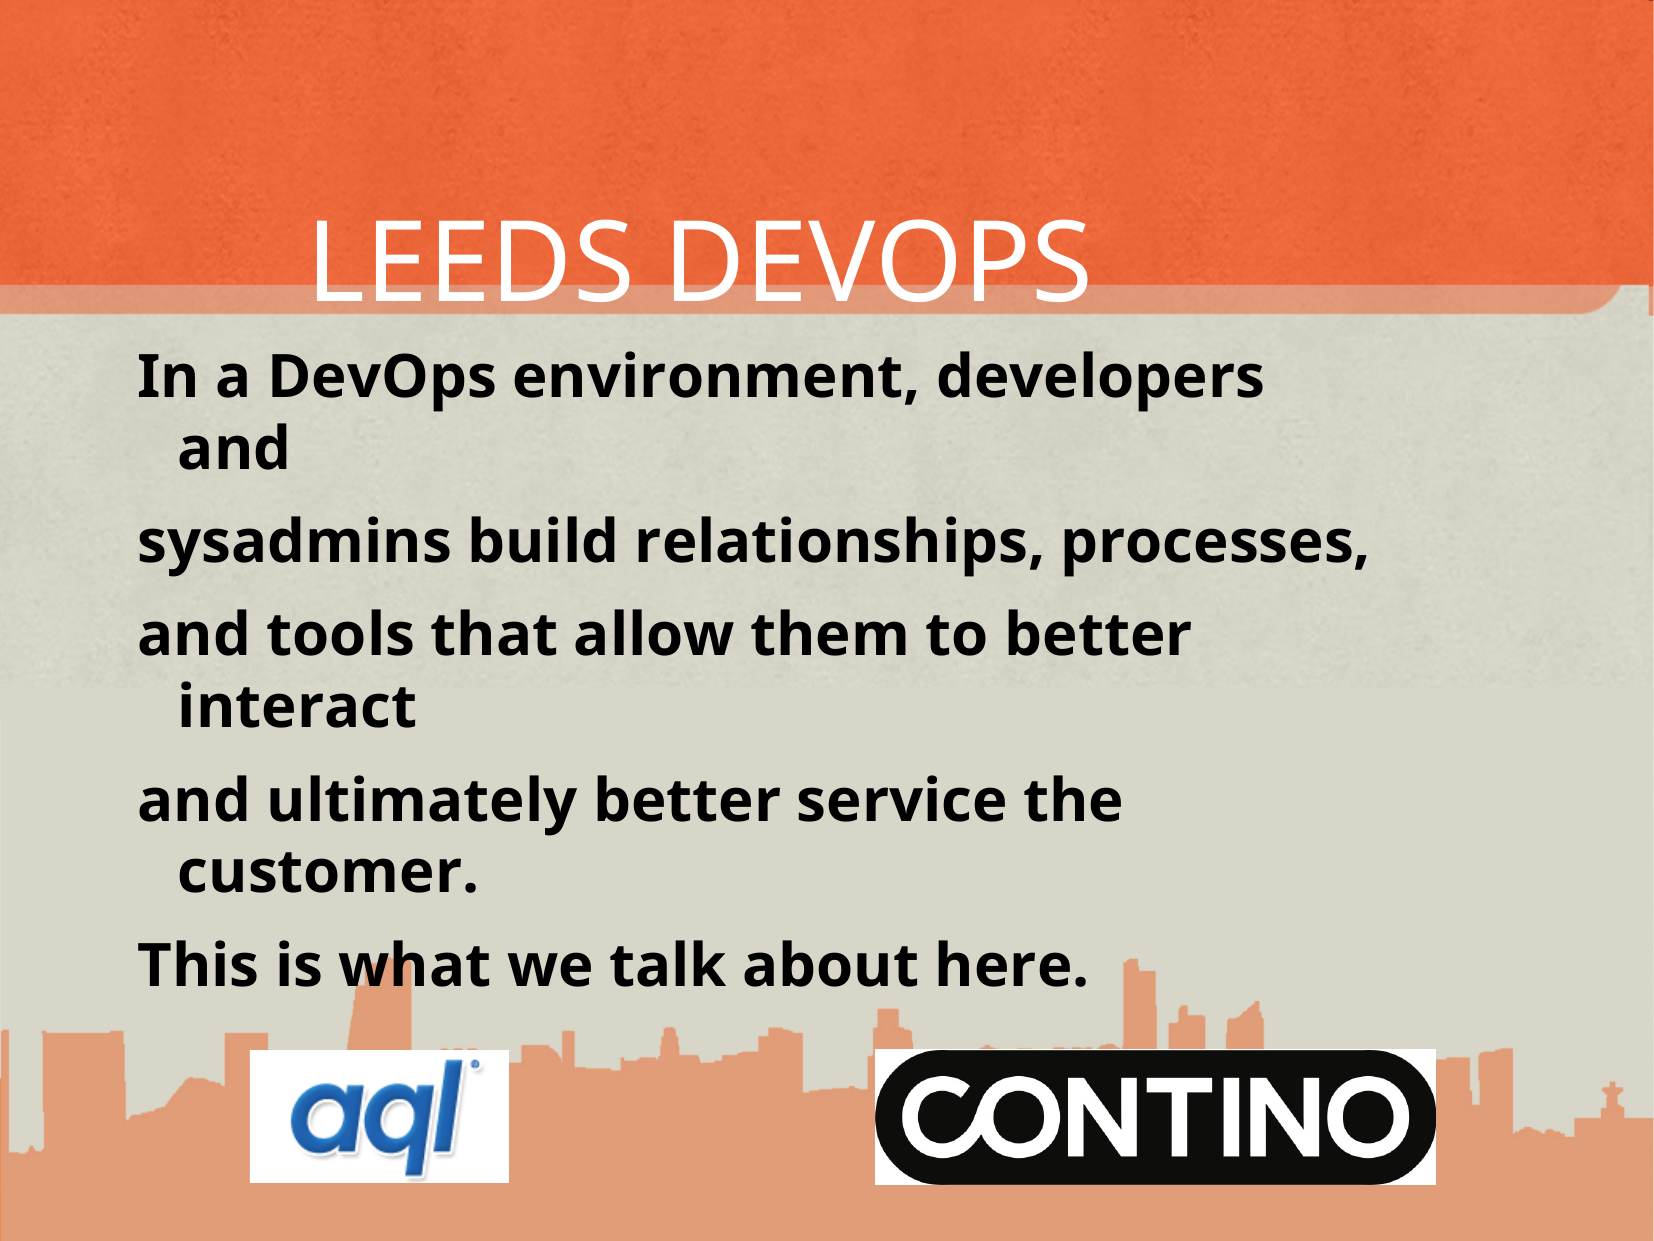

# LEEDS DEVOPS
In a DevOps environment, developers and
sysadmins build relationships, processes,
and tools that allow them to better interact
and ultimately better service the customer.
This is what we talk about here.